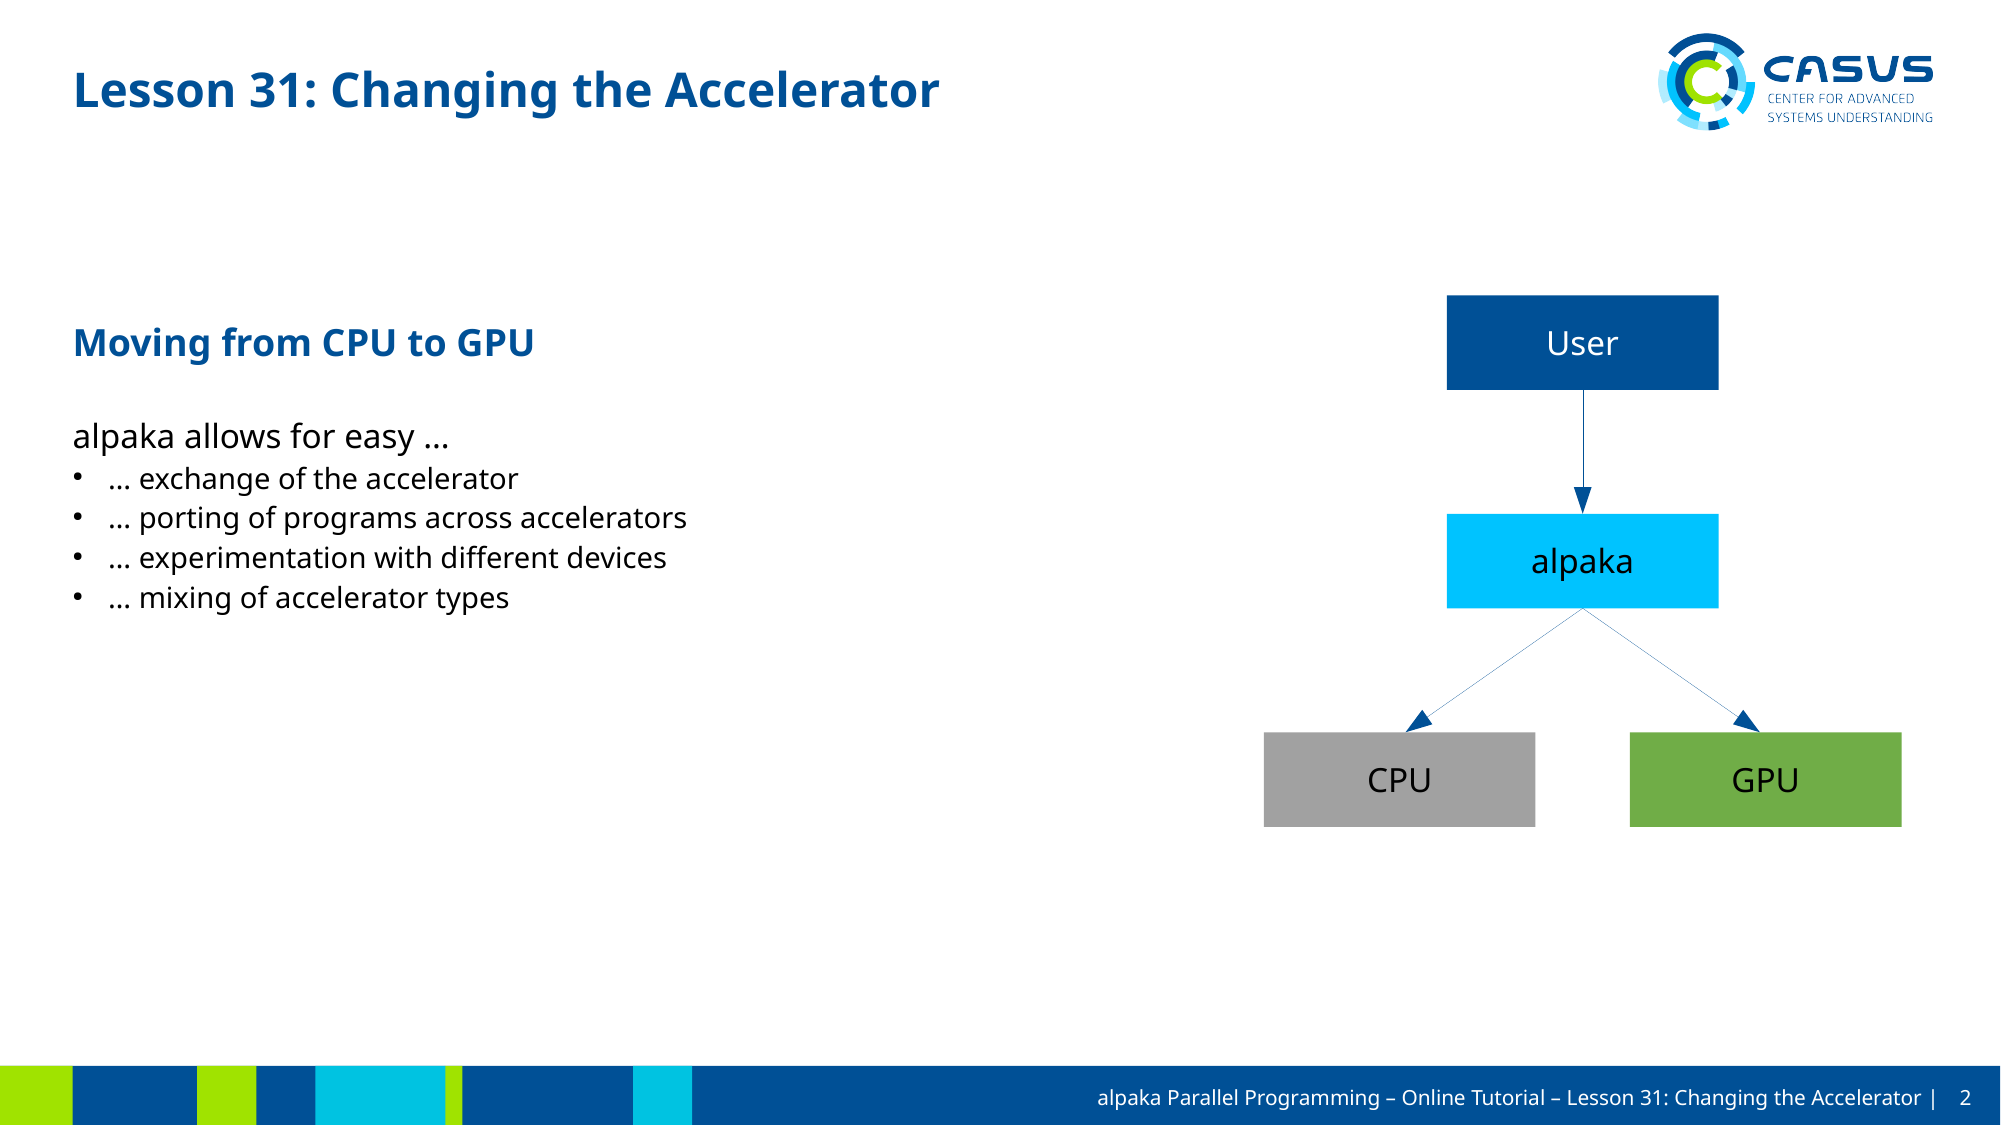

# Lesson 31: Changing the Accelerator
User
Moving from CPU to GPU
alpaka allows for easy …
… exchange of the accelerator
… porting of programs across accelerators
… experimentation with different devices
… mixing of accelerator types
alpaka
CPU
GPU
alpaka Parallel Programming – Online Tutorial – Lesson 31: Changing the Accelerator
2